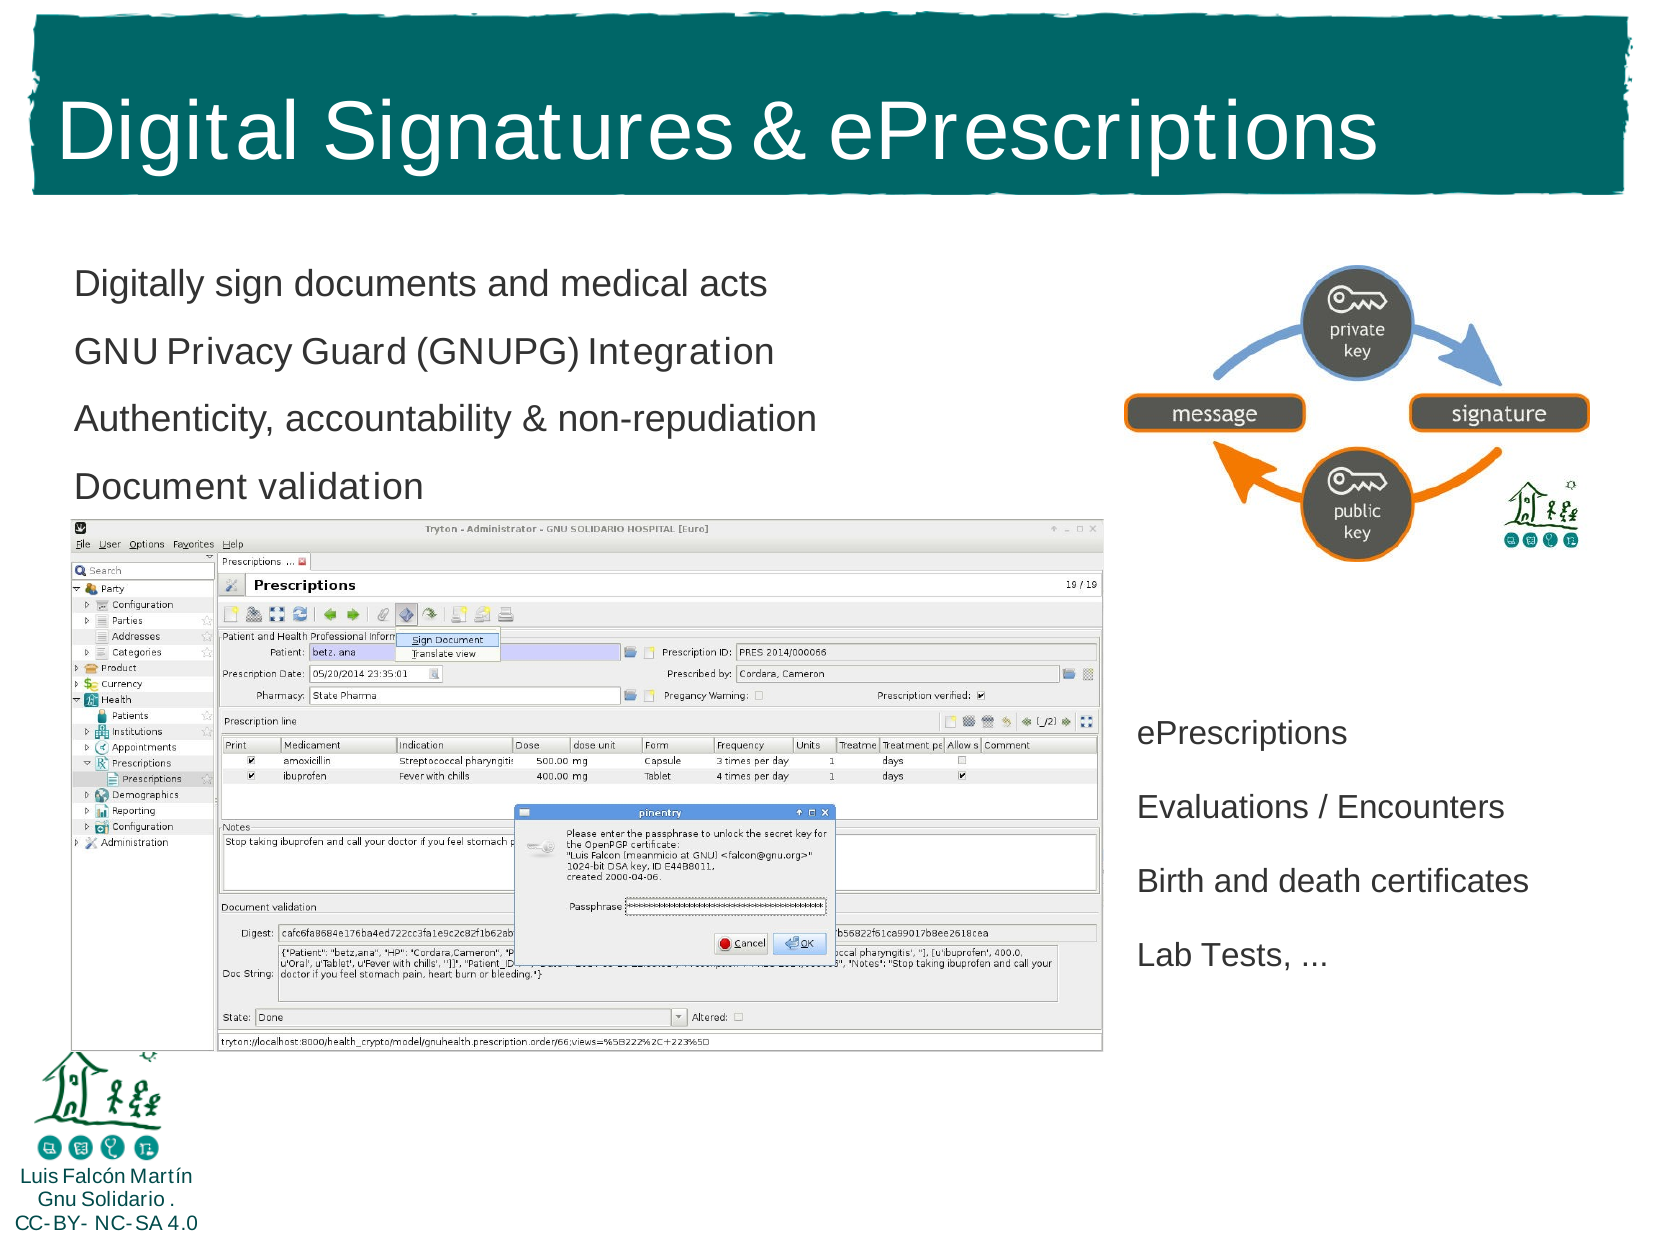

# DigitalSignatures&ePrescriptions
Digitally sign documents and medical acts GNUPrivacyGuard(GNUPG)Integration Authenticity, accountability & non-repudiation Documentvalidation
ePrescriptions Evaluations / Encounters
Birth and death certificates Lab Tests, ...
LuisFalcónMartín
GnuSolidario.
CC-BY-NC-SA4.0